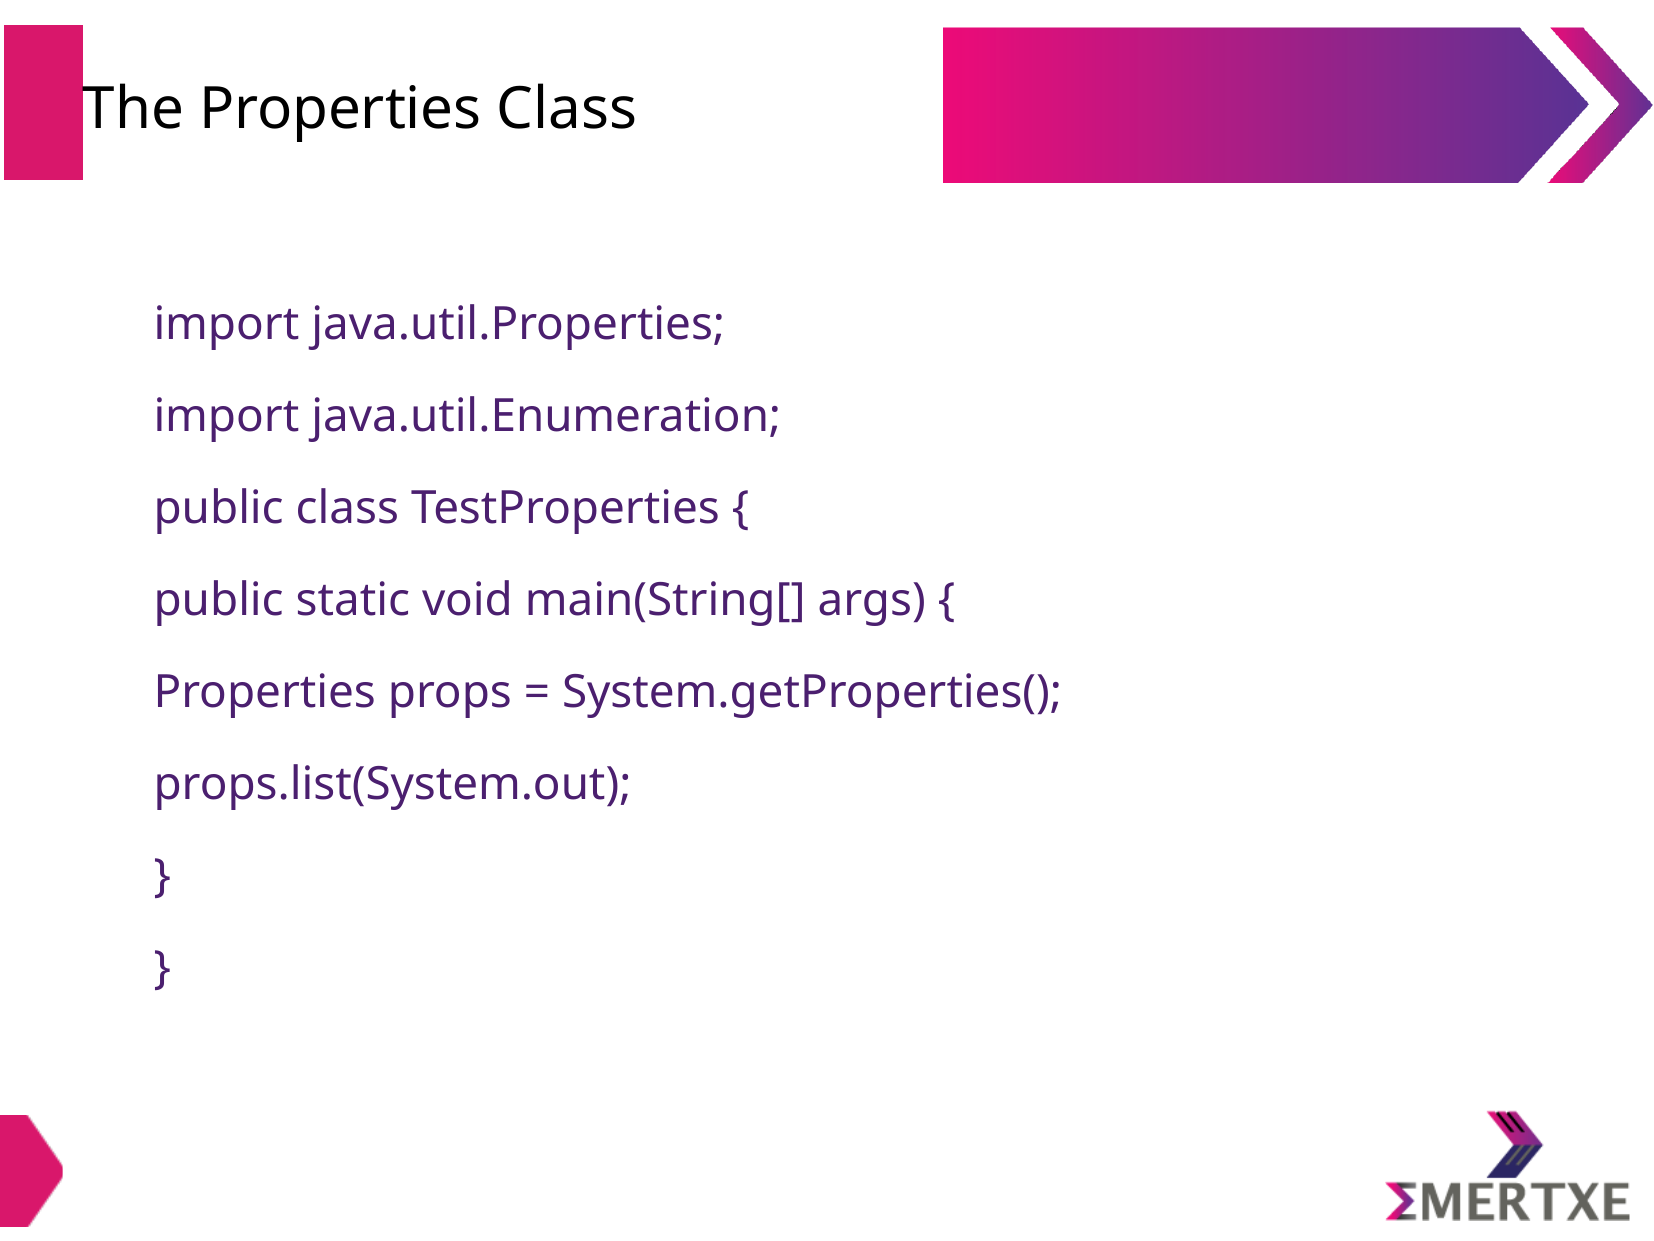

# The Properties Class
import java.util.Properties;
import java.util.Enumeration;
public class TestProperties {
public static void main(String[] args) {
Properties props = System.getProperties();
props.list(System.out);
}
}